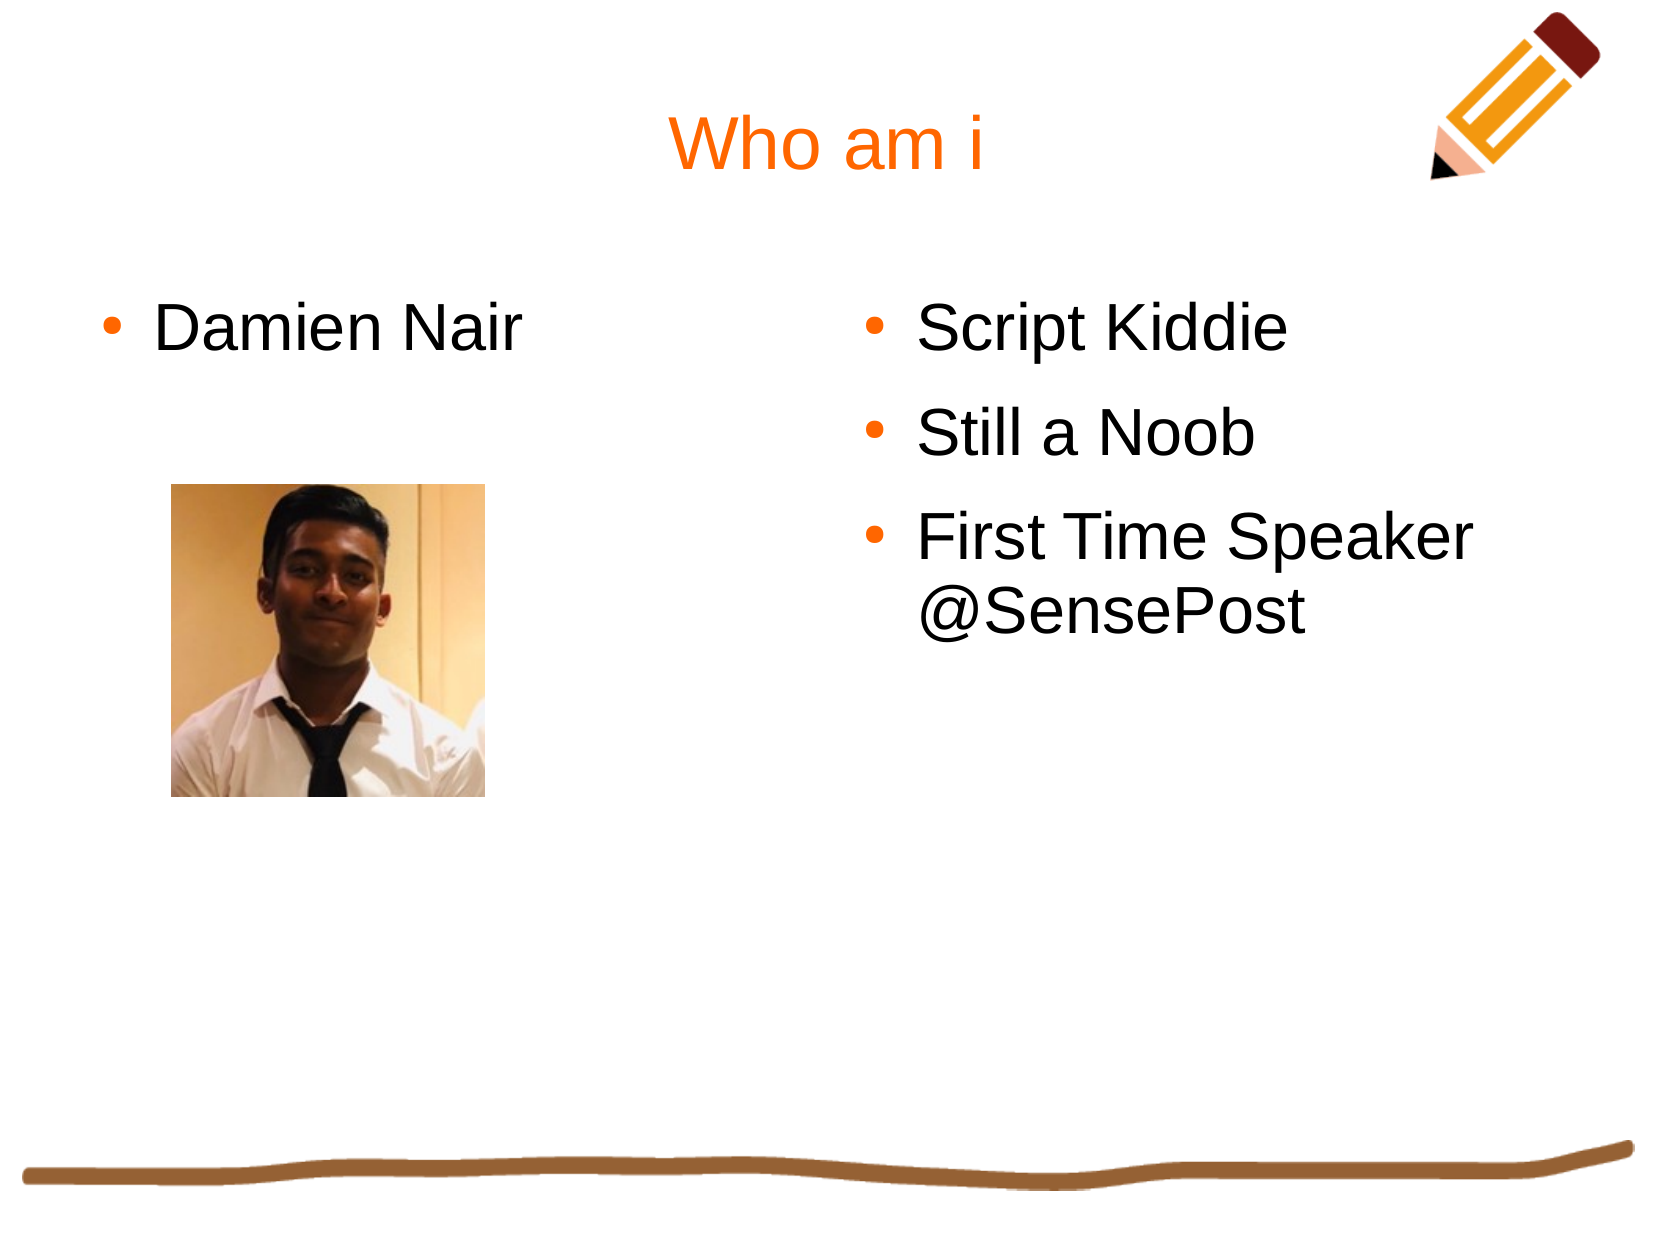

# Who am i
Damien Nair
Script Kiddie
Still a Noob
First Time Speaker @SensePost